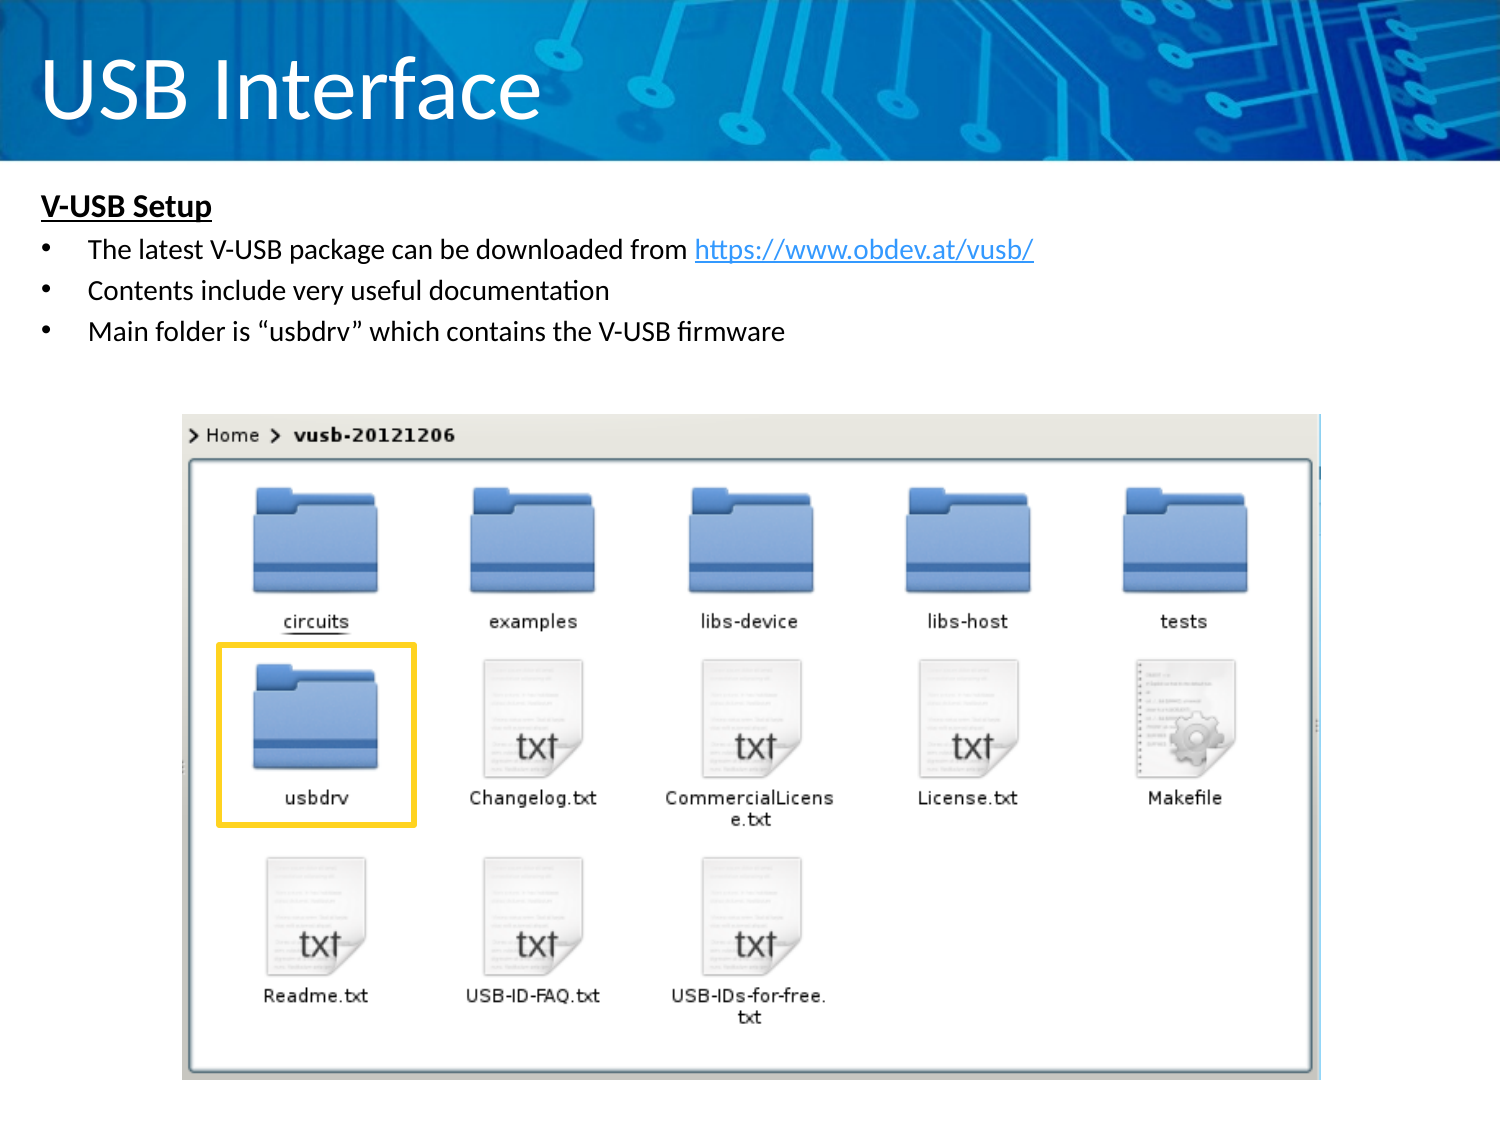

# USB Interface
V-USB Setup
The latest V-USB package can be downloaded from https://www.obdev.at/vusb/
Contents include very useful documentation
Main folder is “usbdrv” which contains the V-USB firmware